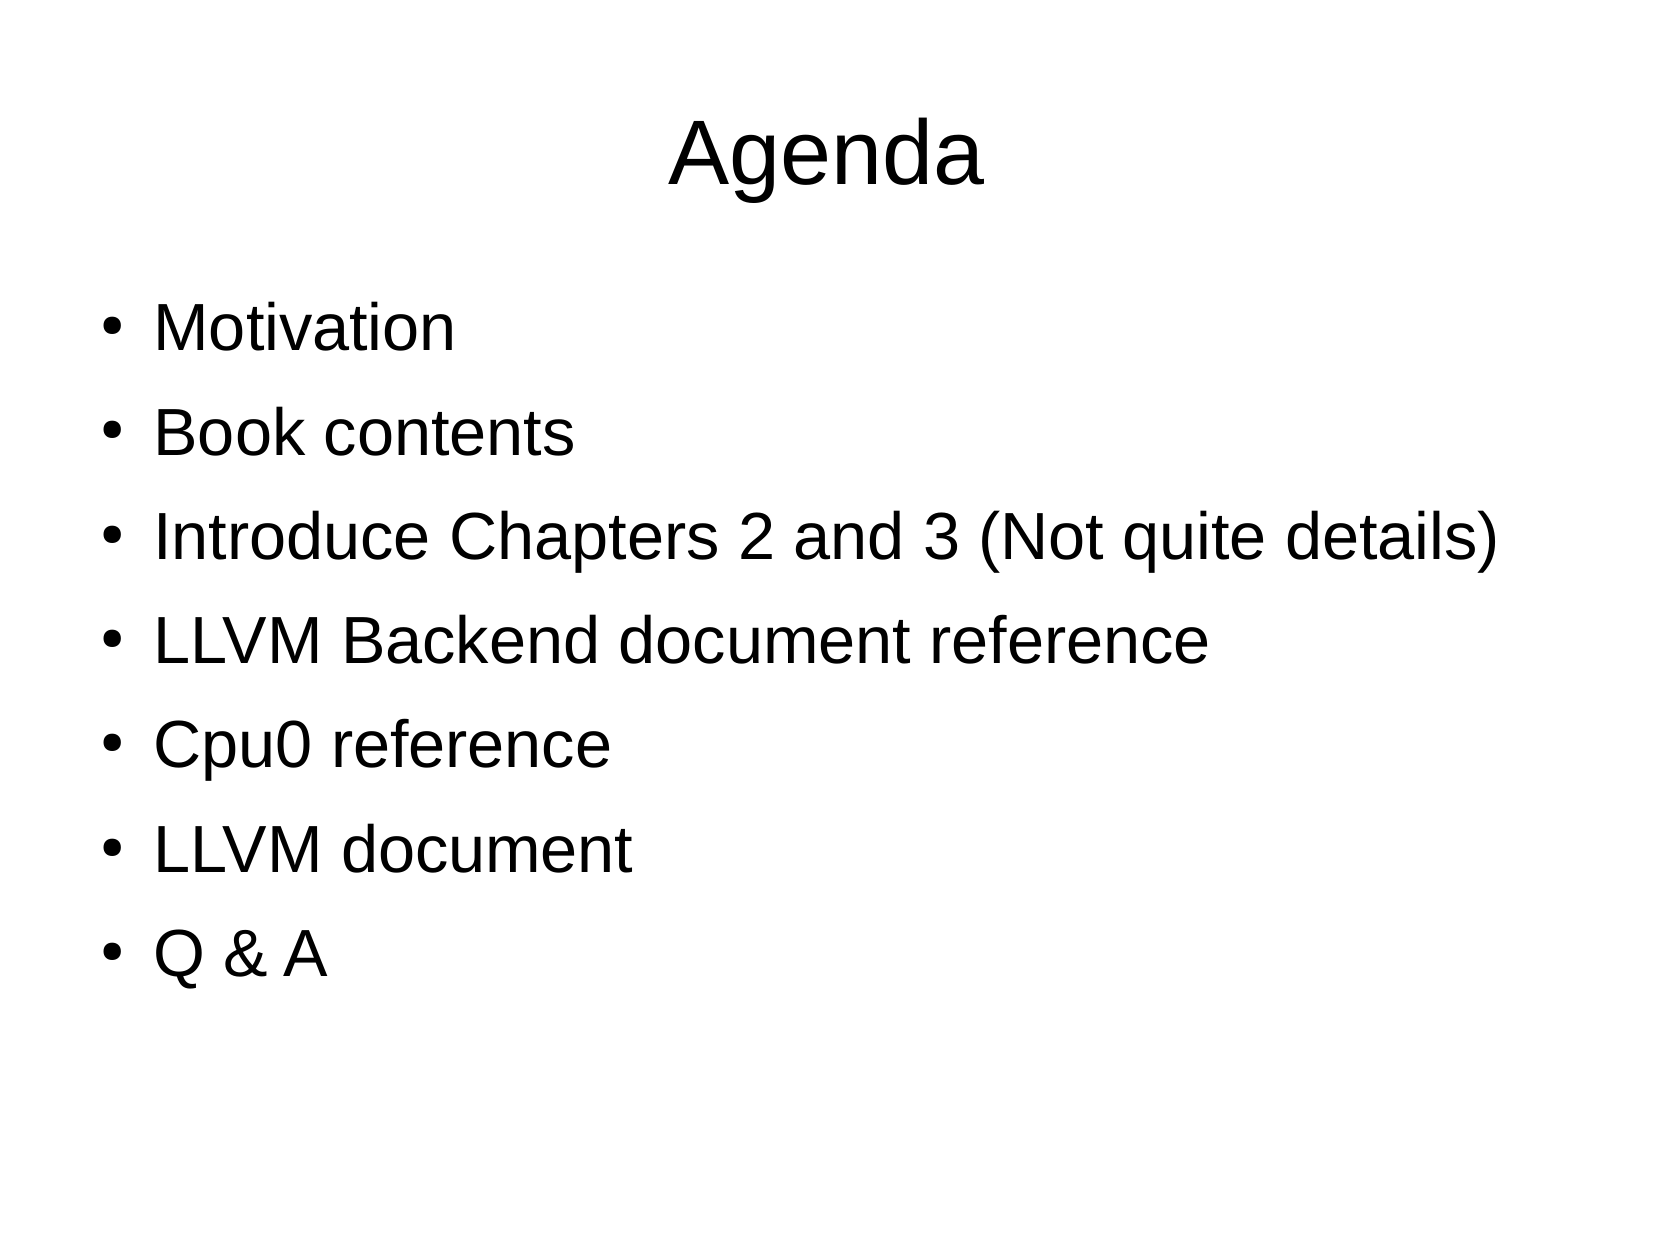

# Agenda
Motivation
Book contents
Introduce Chapters 2 and 3 (Not quite details)
LLVM Backend document reference
Cpu0 reference
LLVM document
Q & A